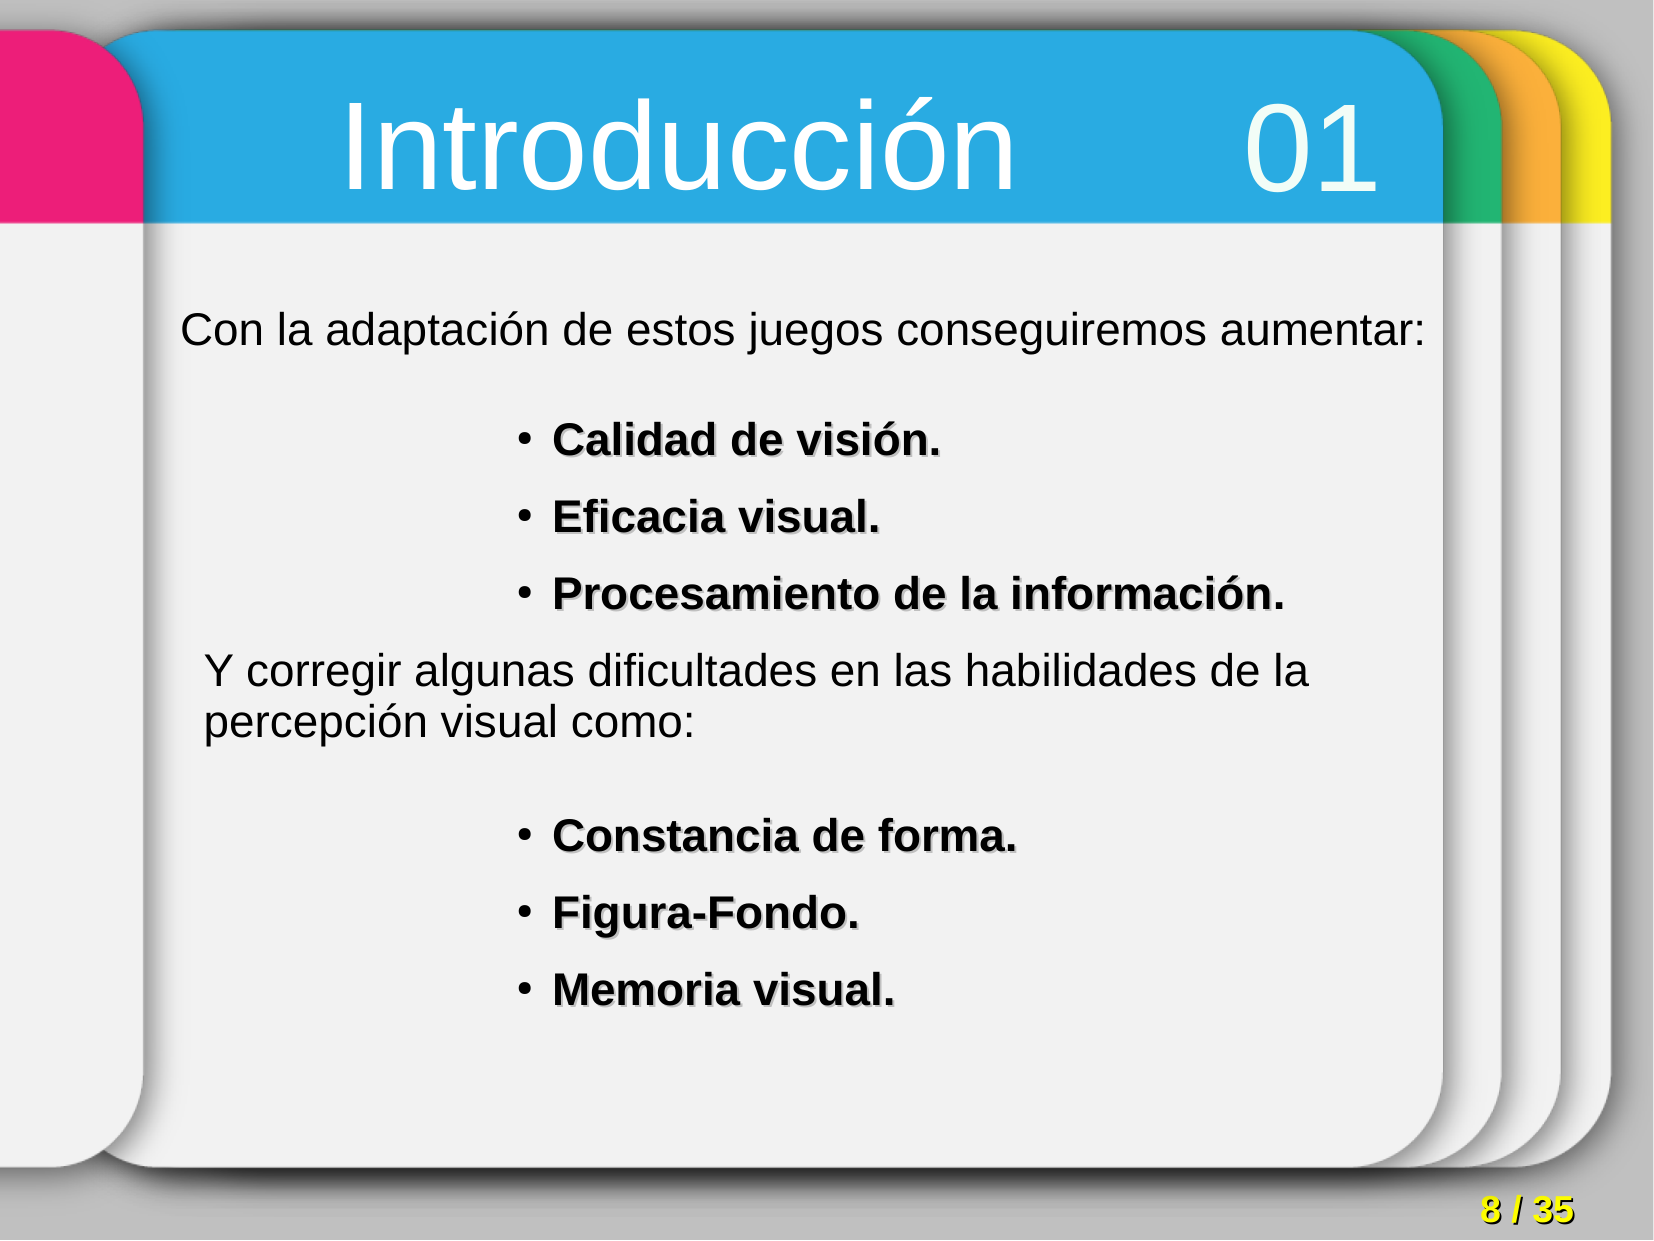

01
# Introducción
Con la adaptación de estos juegos conseguiremos aumentar:
Calidad de visión.
Eficacia visual.
Procesamiento de la información.
Y corregir algunas dificultades en las habilidades de la percepción visual como:
Constancia de forma.
Figura-Fondo.
Memoria visual.